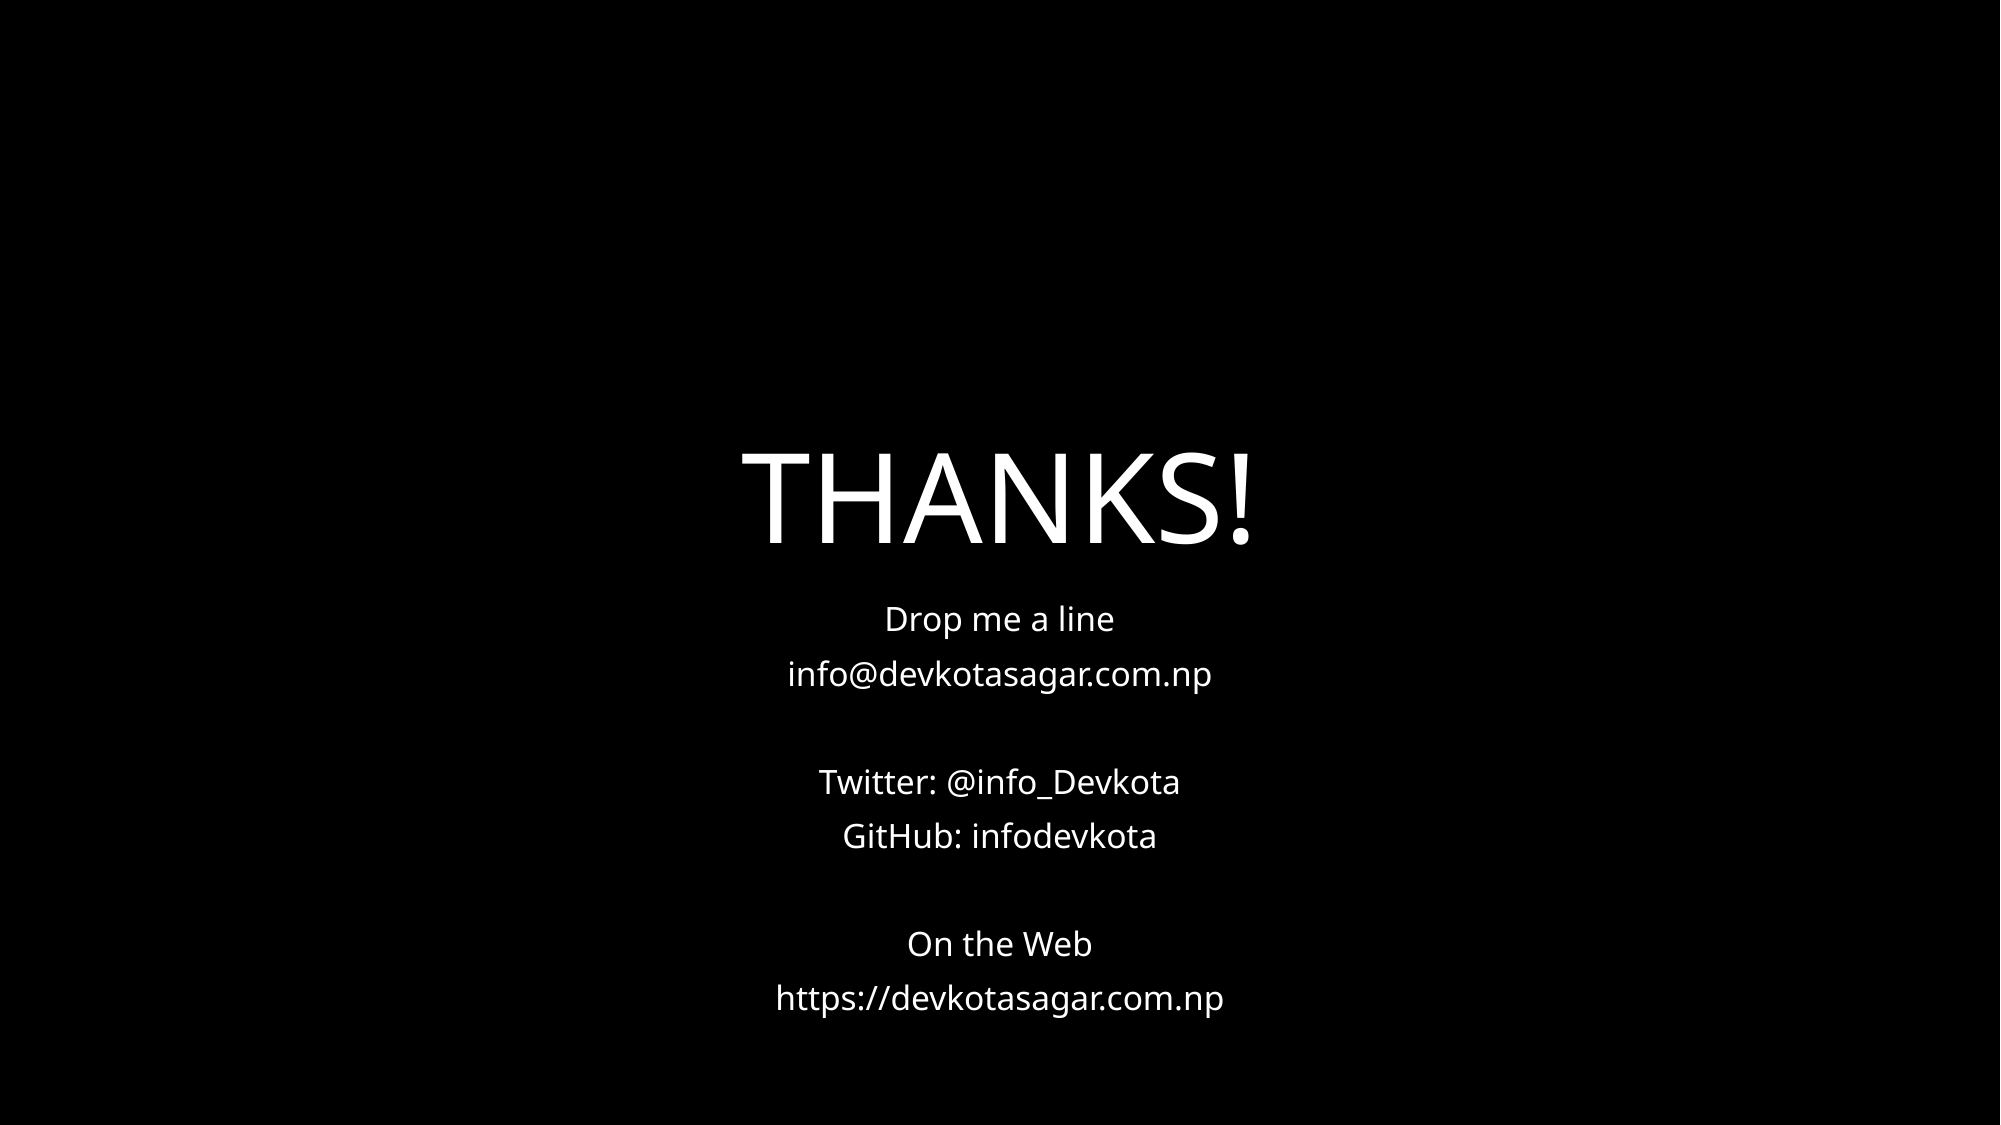

# THANKS!
Drop me a line
info@devkotasagar.com.np
Twitter: @info_Devkota
GitHub: infodevkota
On the Web
https://devkotasagar.com.np